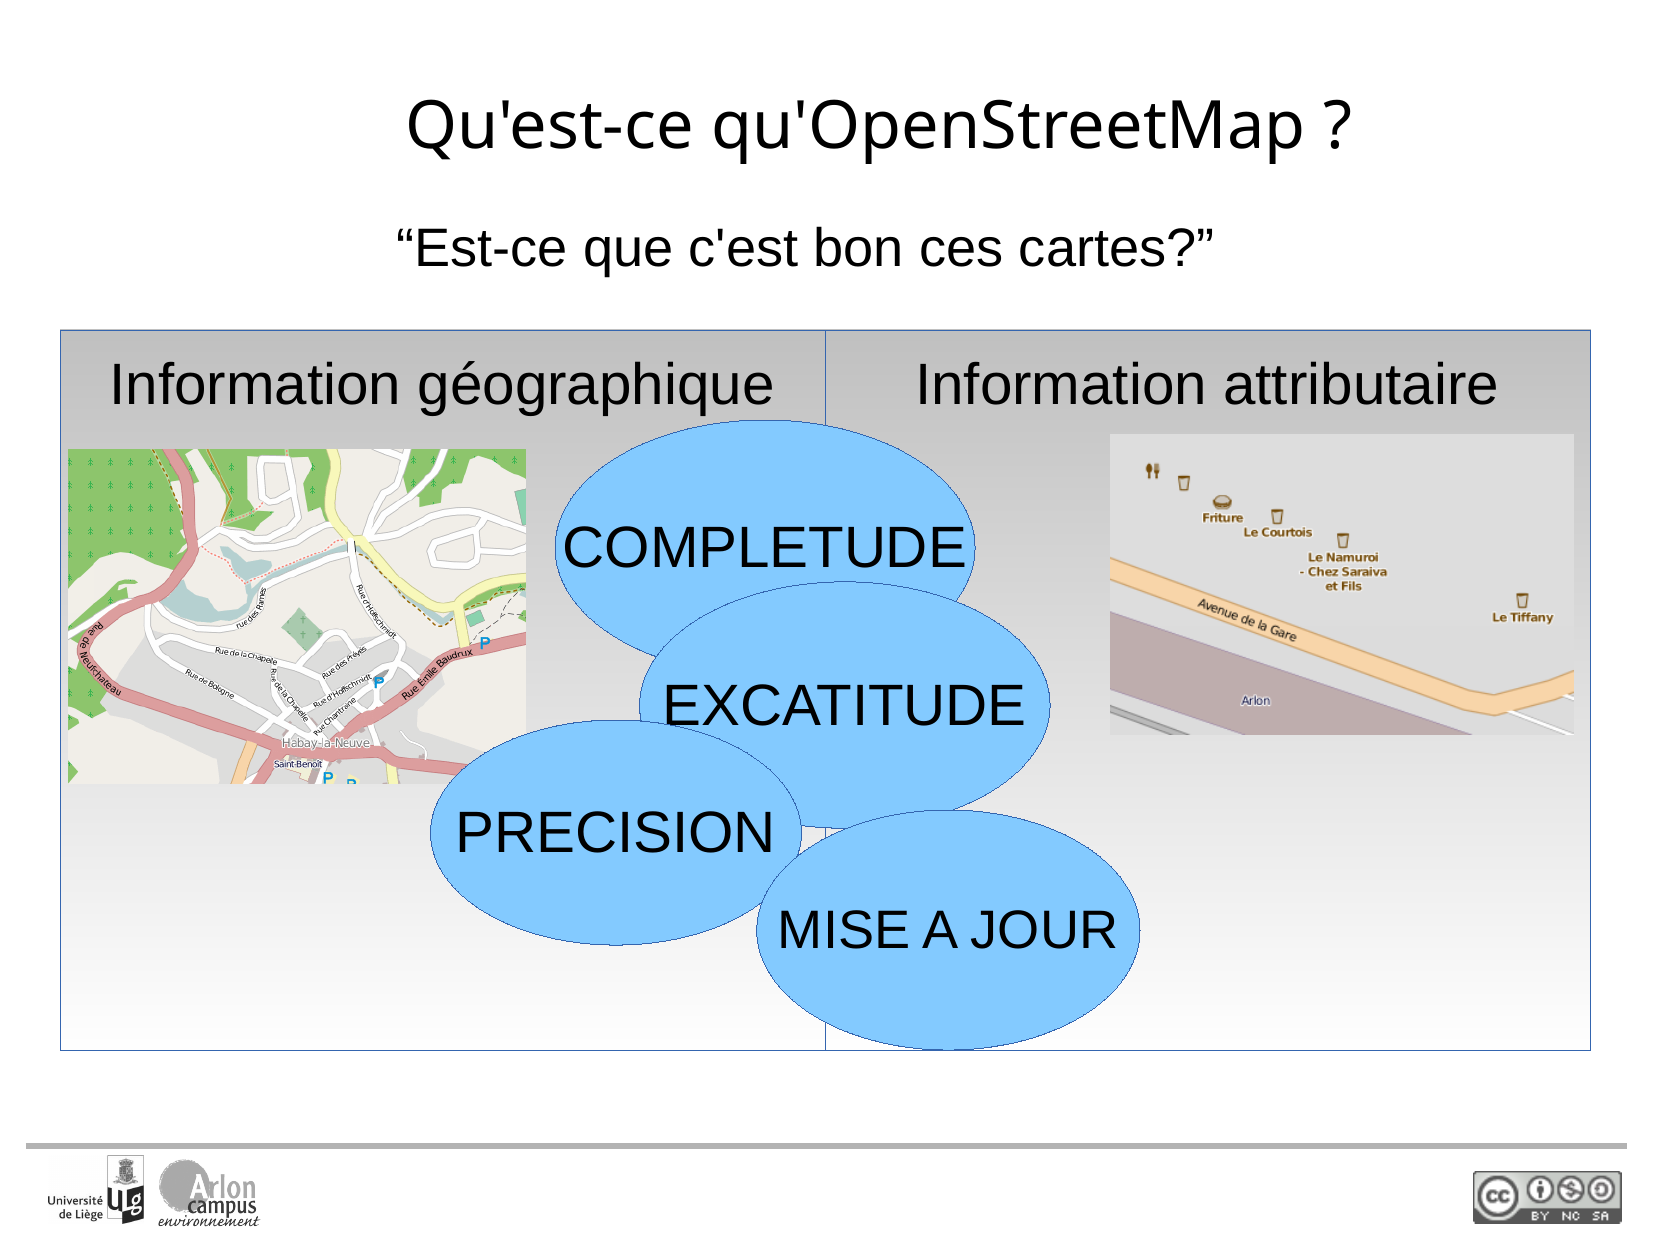

# Qu'est-ce qu'OpenStreetMap ?
“Est-ce que c'est bon ces cartes?”
Information géographique
Information attributaire
COMPLETUDE
EXCATITUDE
PRECISION
MISE A JOUR